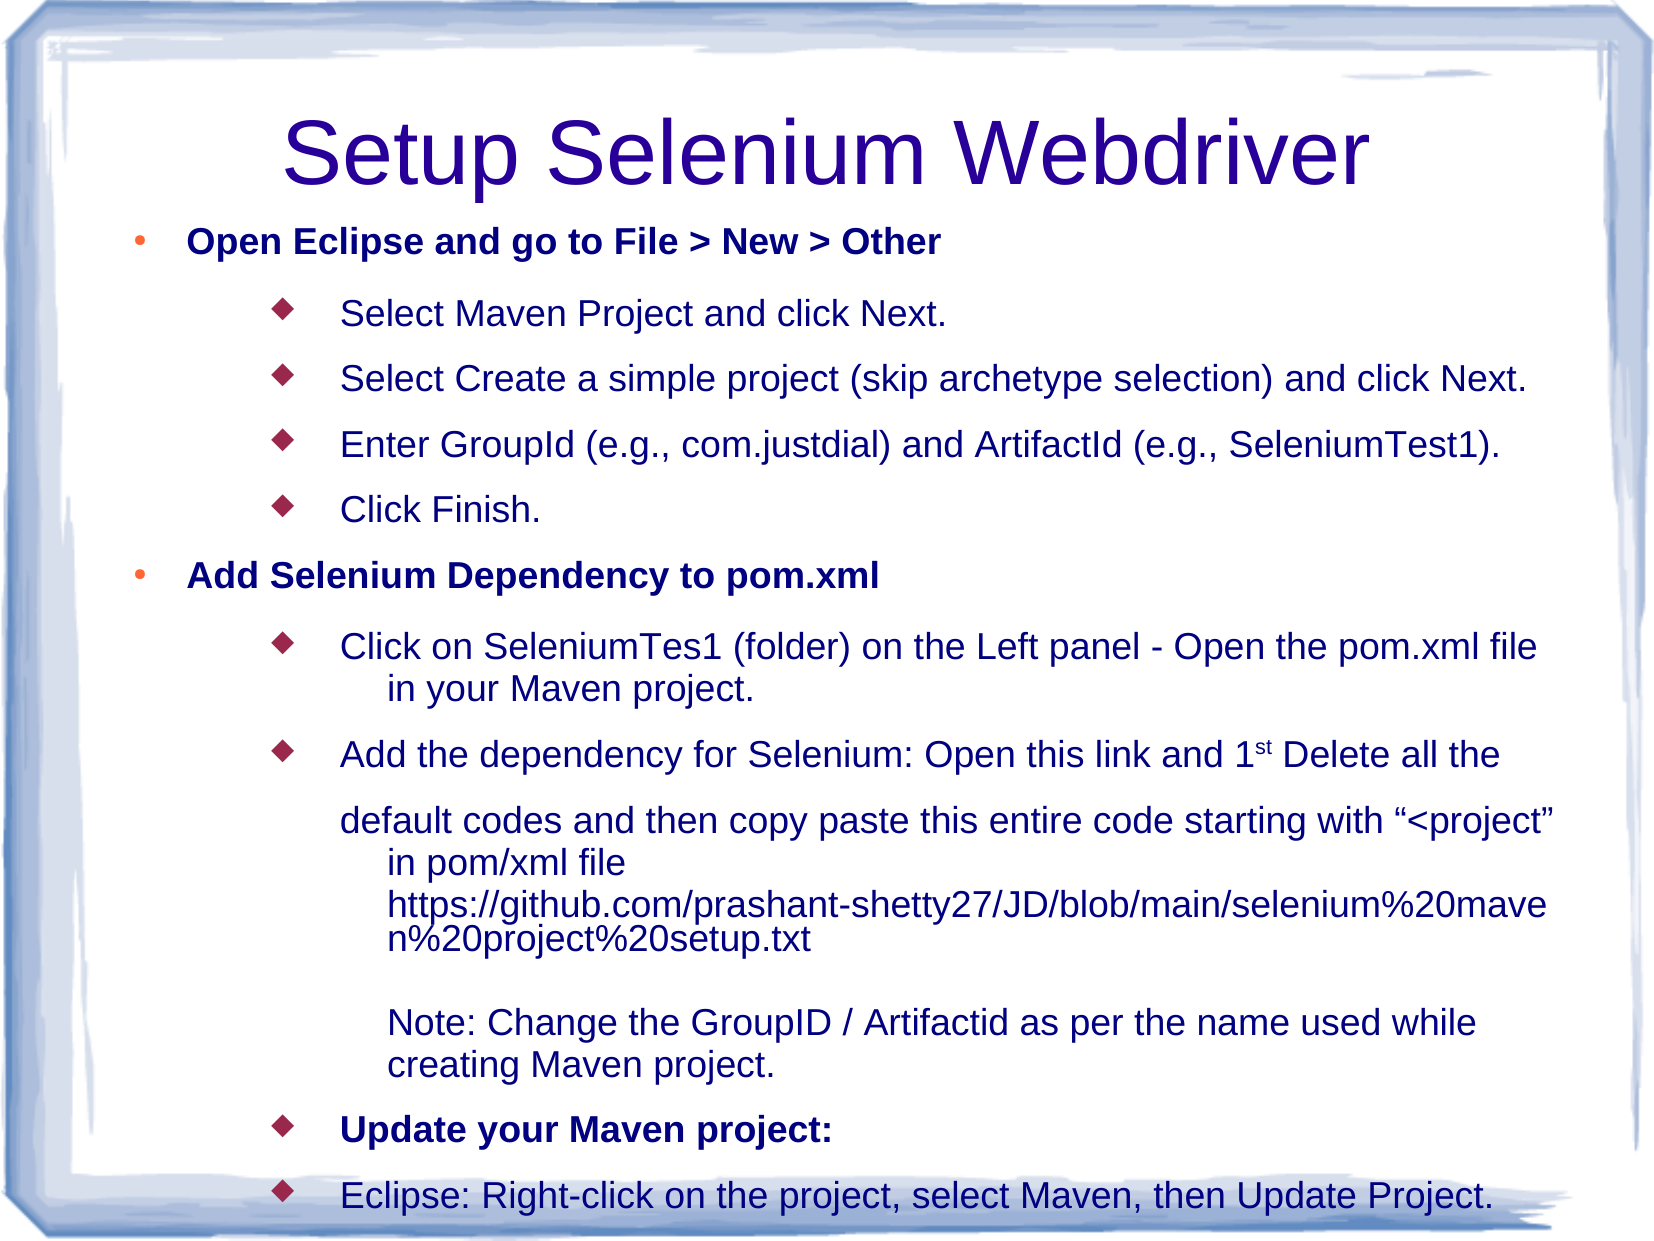

# Setup Selenium Webdriver
Open Eclipse and go to File > New > Other
Select Maven Project and click Next.
Select Create a simple project (skip archetype selection) and click Next.
Enter GroupId (e.g., com.justdial) and ArtifactId (e.g., SeleniumTest1).
Click Finish.
Add Selenium Dependency to pom.xml
Click on SeleniumTes1 (folder) on the Left panel - Open the pom.xml file in your Maven project.
Add the dependency for Selenium: Open this link and 1st Delete all the
default codes and then copy paste this entire code starting with “<project” in pom/xml file
https://github.com/prashant-shetty27/JD/blob/main/selenium%20maven%20project%20setup.txt
Note: Change the GroupID / Artifactid as per the name used while creating Maven project.
Update your Maven project:
Eclipse: Right-click on the project, select Maven, then Update Project.